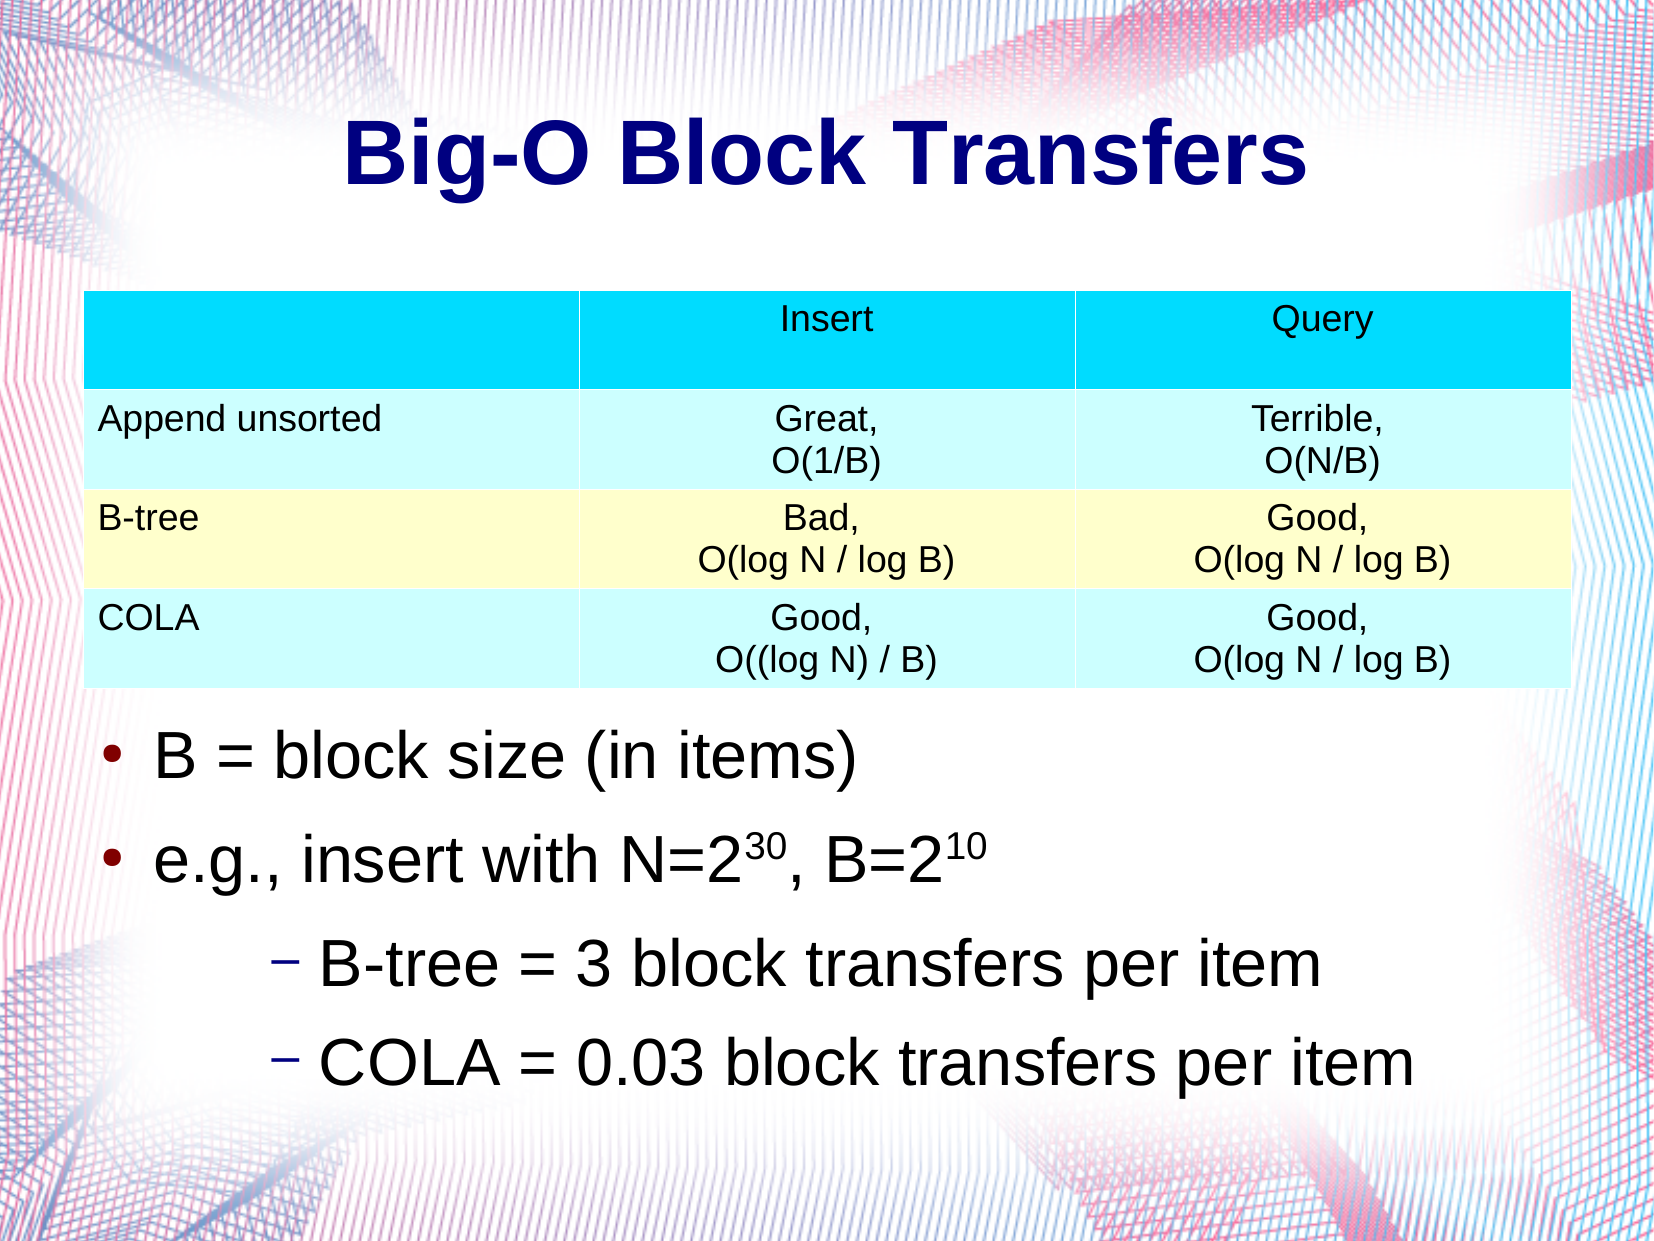

# Big-O Block Transfers
| | Insert | Query |
| --- | --- | --- |
| Append unsorted | Great, O(1/B) | Terrible, O(N/B) |
| B-tree | Bad, O(log N / log B) | Good, O(log N / log B) |
| COLA | Good, O((log N) / B) | Good, O(log N / log B) |
B = block size (in items)
e.g., insert with N=230, B=210
B-tree = 3 block transfers per item
COLA = 0.03 block transfers per item